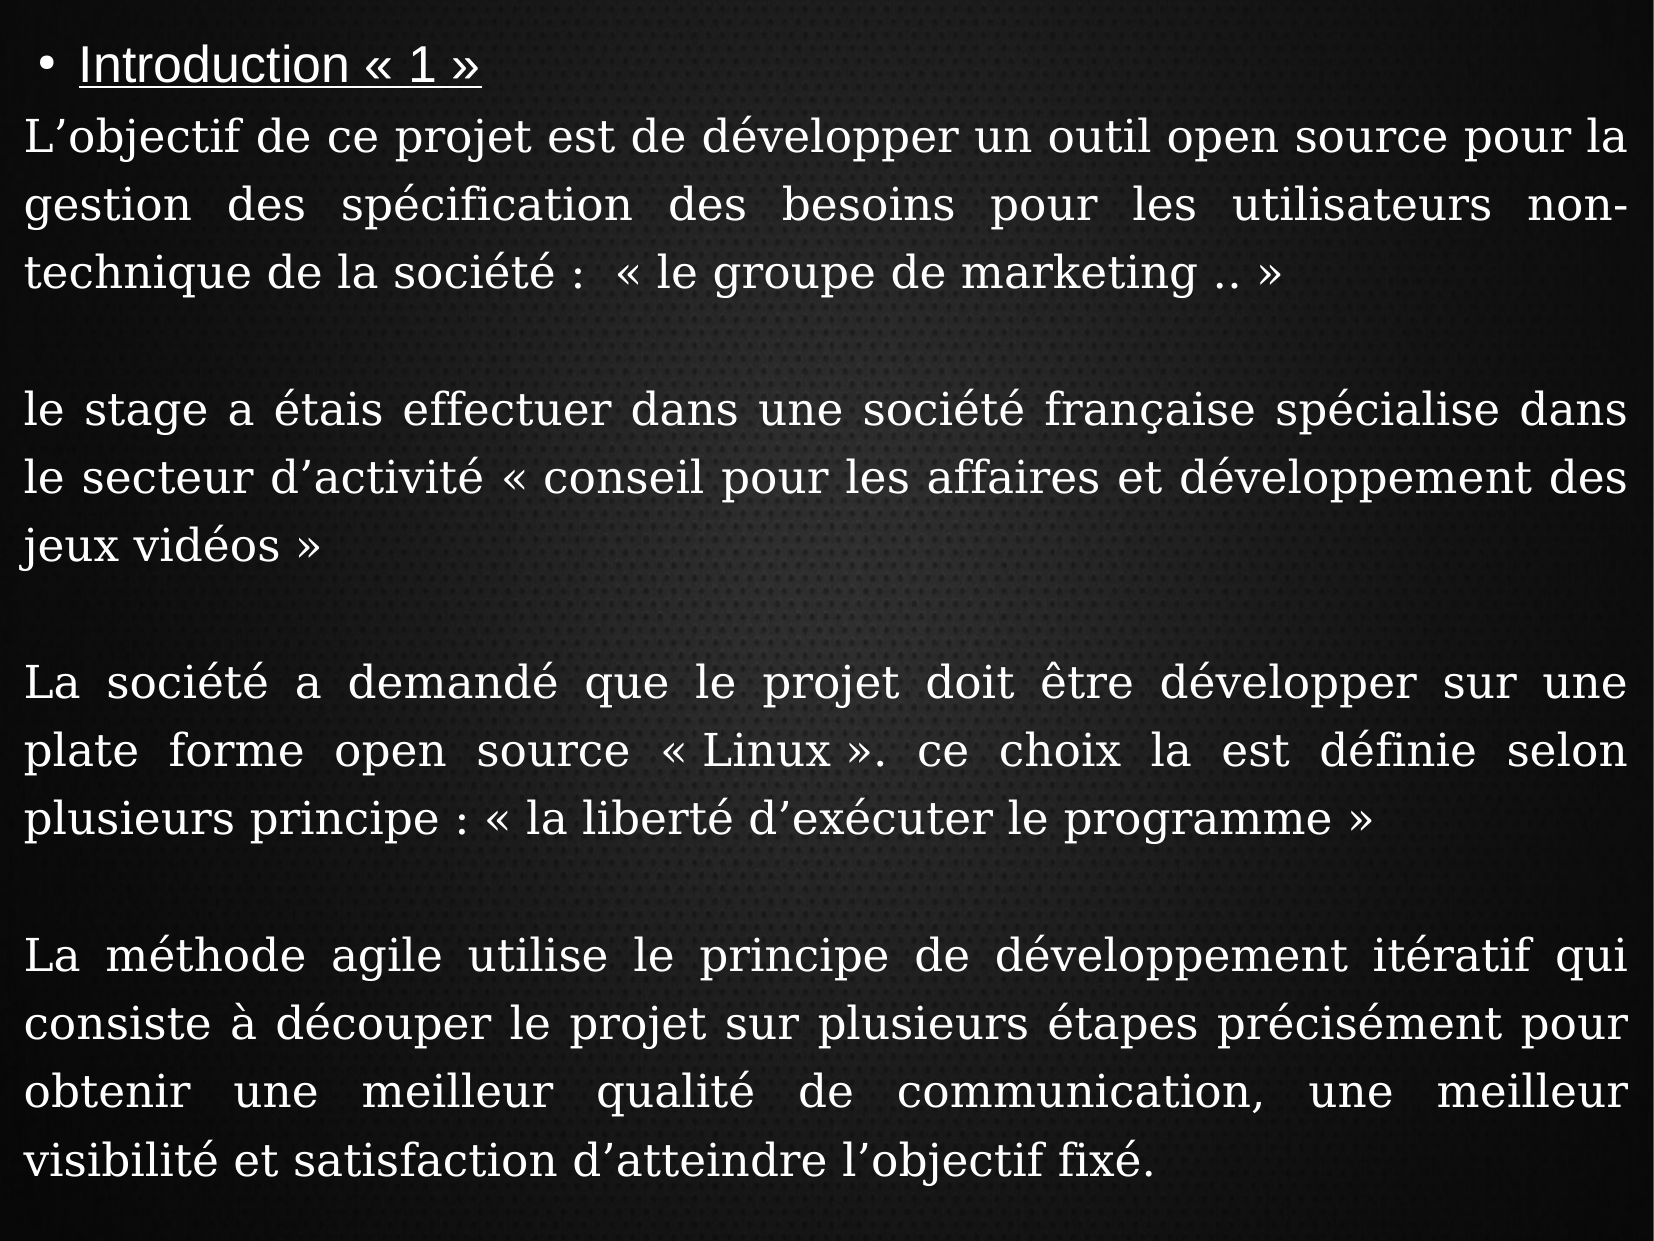

# Introduction « 1 »
L’objectif de ce projet est de développer un outil open source pour la gestion des spécification des besoins pour les utilisateurs non-technique de la société :  « le groupe de marketing .. »
le stage a étais effectuer dans une société française spécialise dans le secteur d’activité « conseil pour les affaires et développement des jeux vidéos »
La société a demandé que le projet doit être développer sur une plate forme open source « Linux ». ce choix la est définie selon plusieurs principe : « la liberté d’exécuter le programme »
La méthode agile utilise le principe de développement itératif qui consiste à découper le projet sur plusieurs étapes précisément pour obtenir une meilleur qualité de communication, une meilleur visibilité et satisfaction d’atteindre l’objectif fixé.